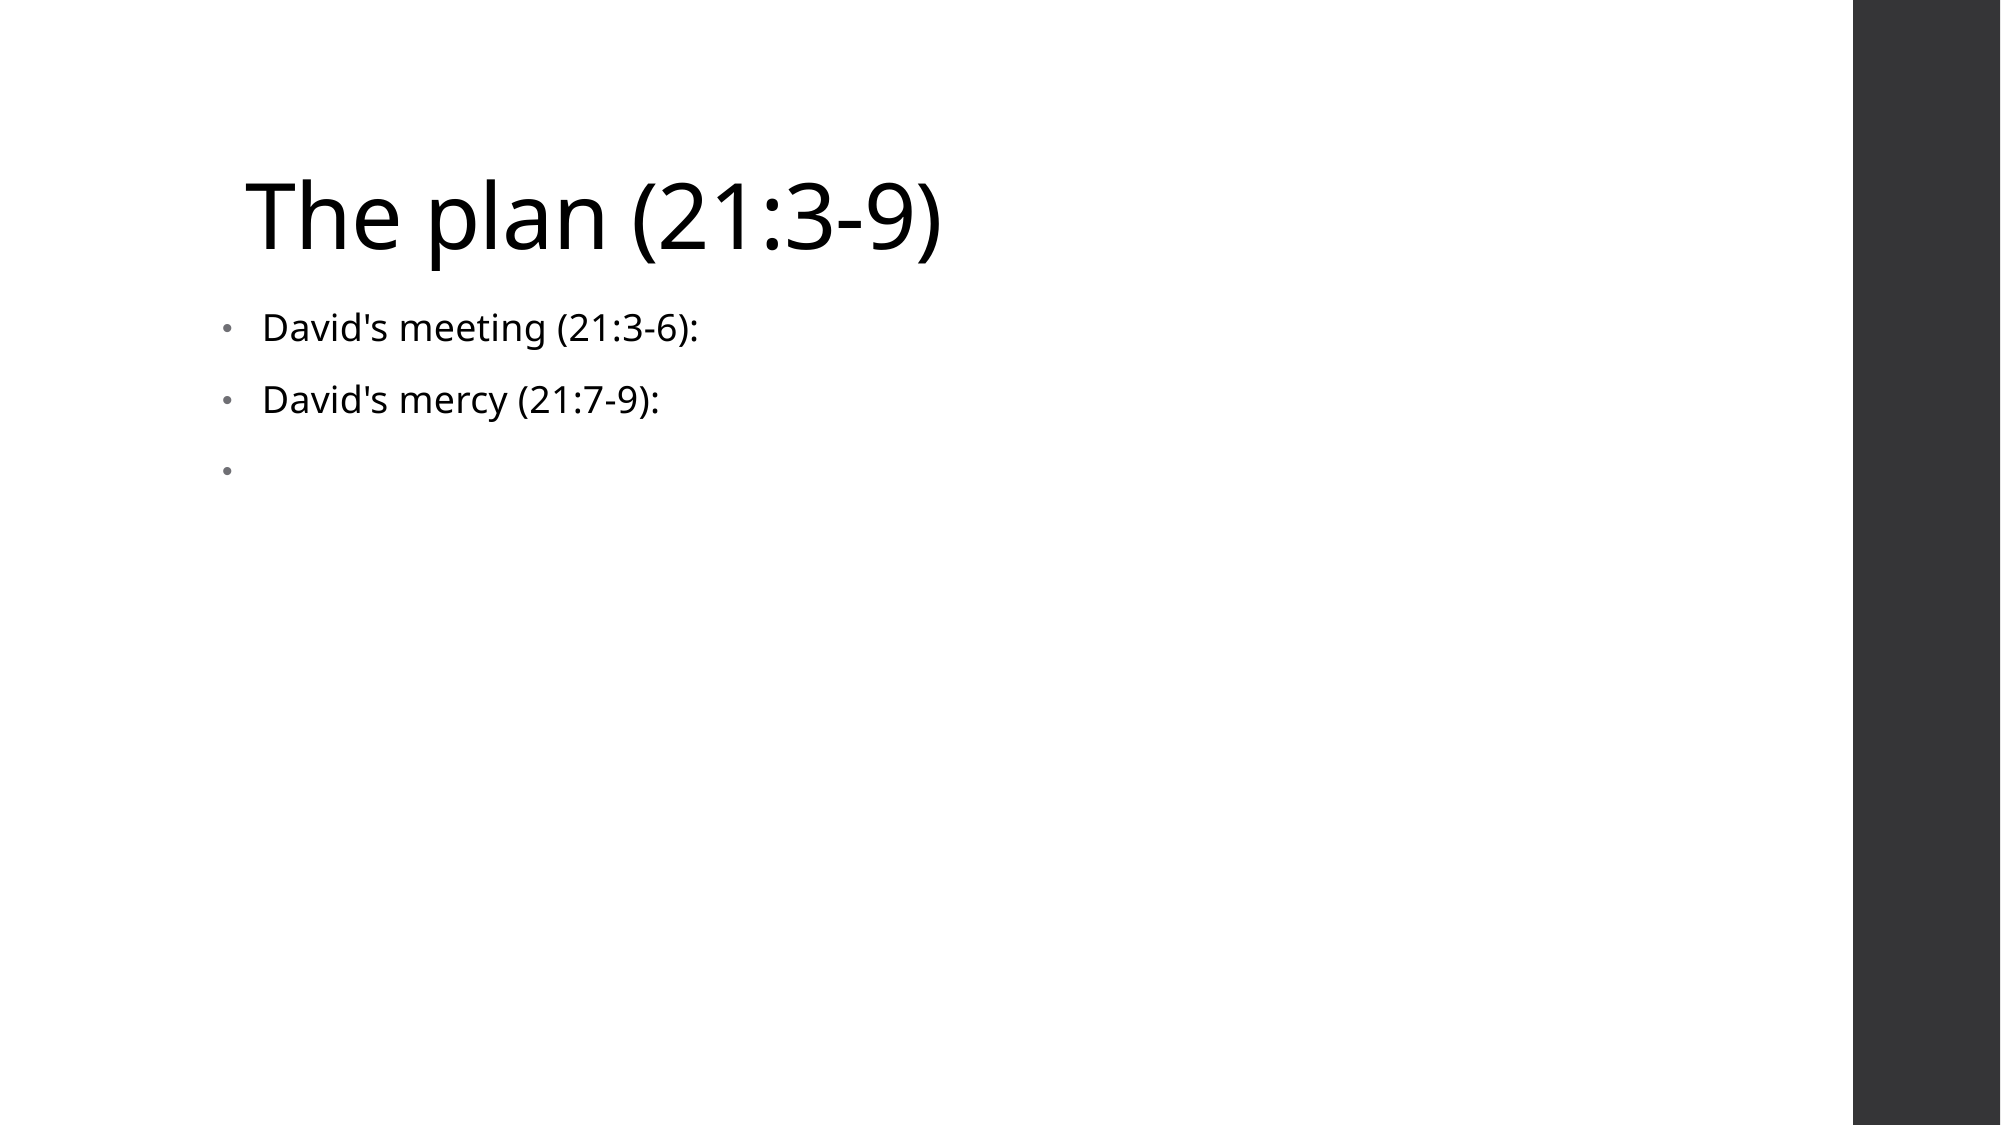

# The plan (21:3-9)
 David's meeting (21:3-6):
 David's mercy (21:7-9):